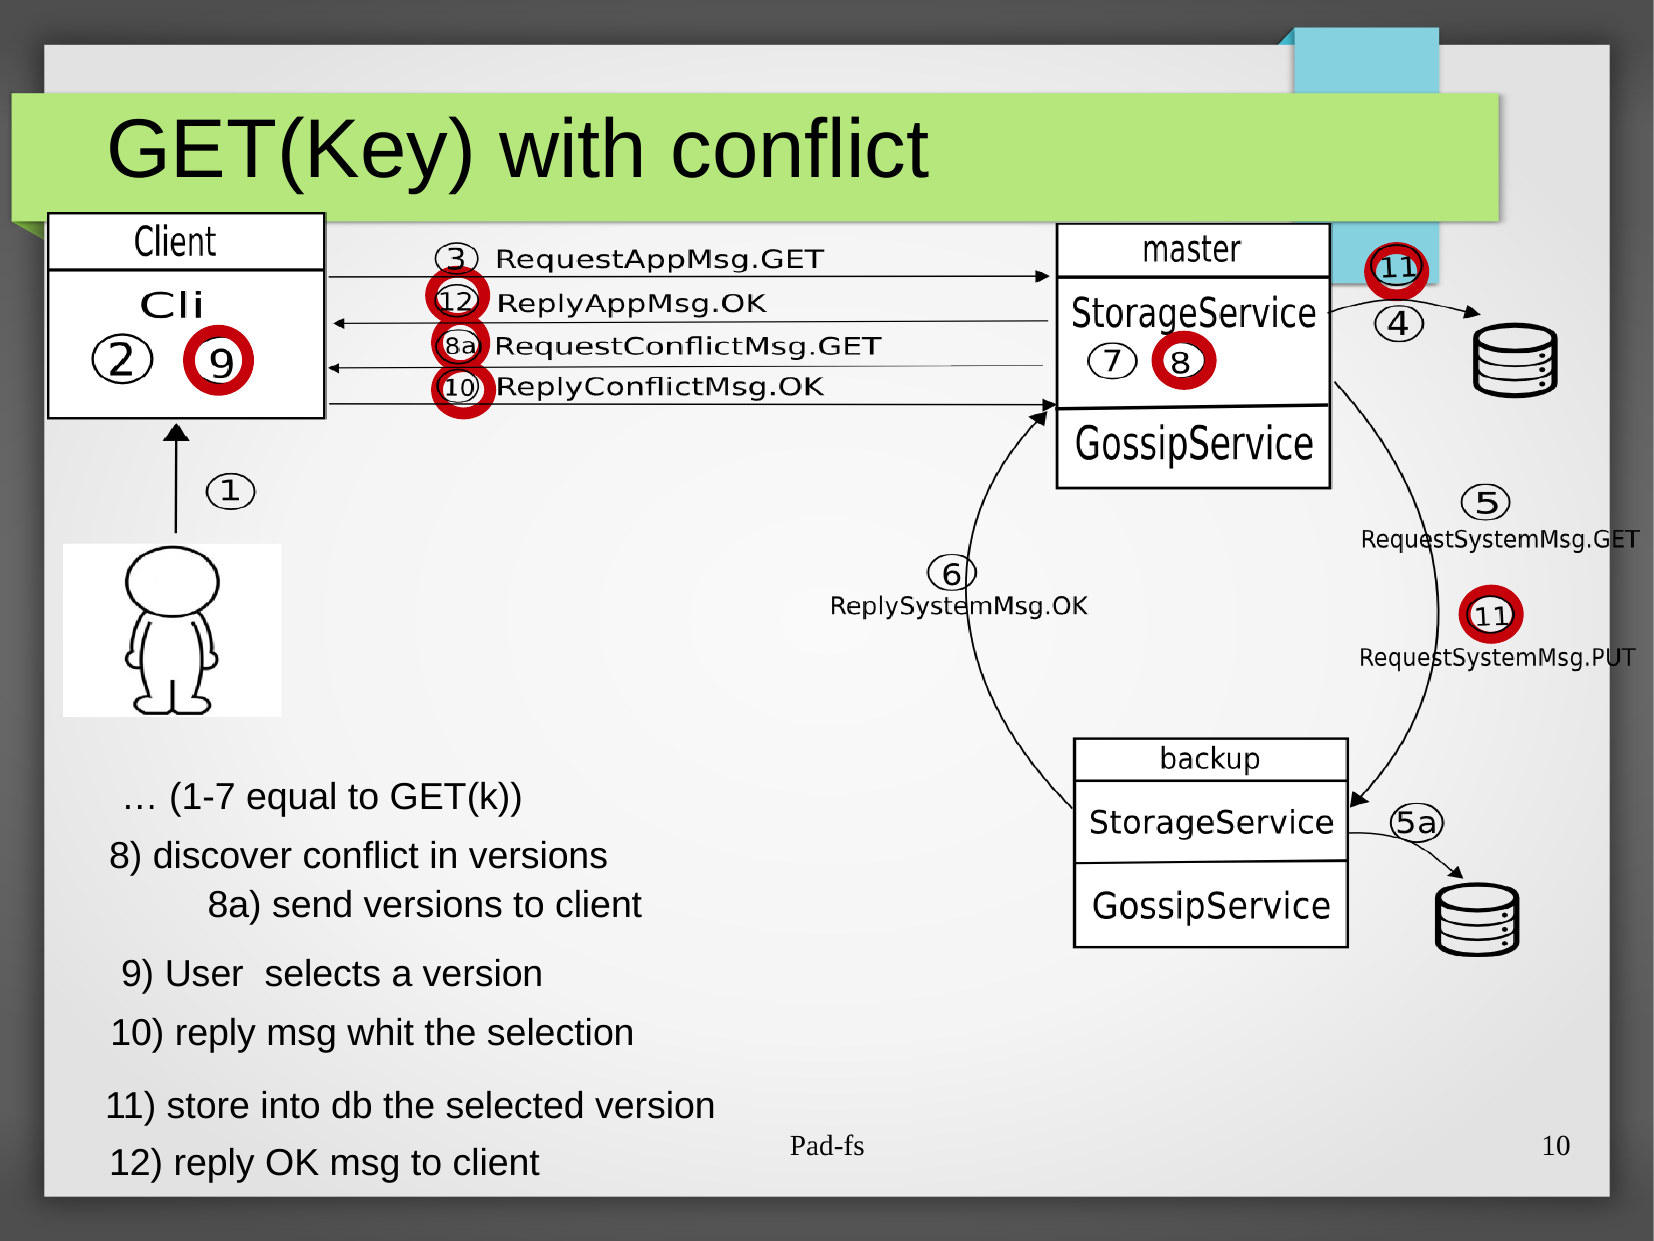

# GET(Key) with conflict
… (1-7 equal to GET(k))
8) discover conflict in versions
 8a) send versions to client
9) User selects a version
10) reply msg whit the selection
11) store into db the selected version
Pad-fs
10
12) reply OK msg to client